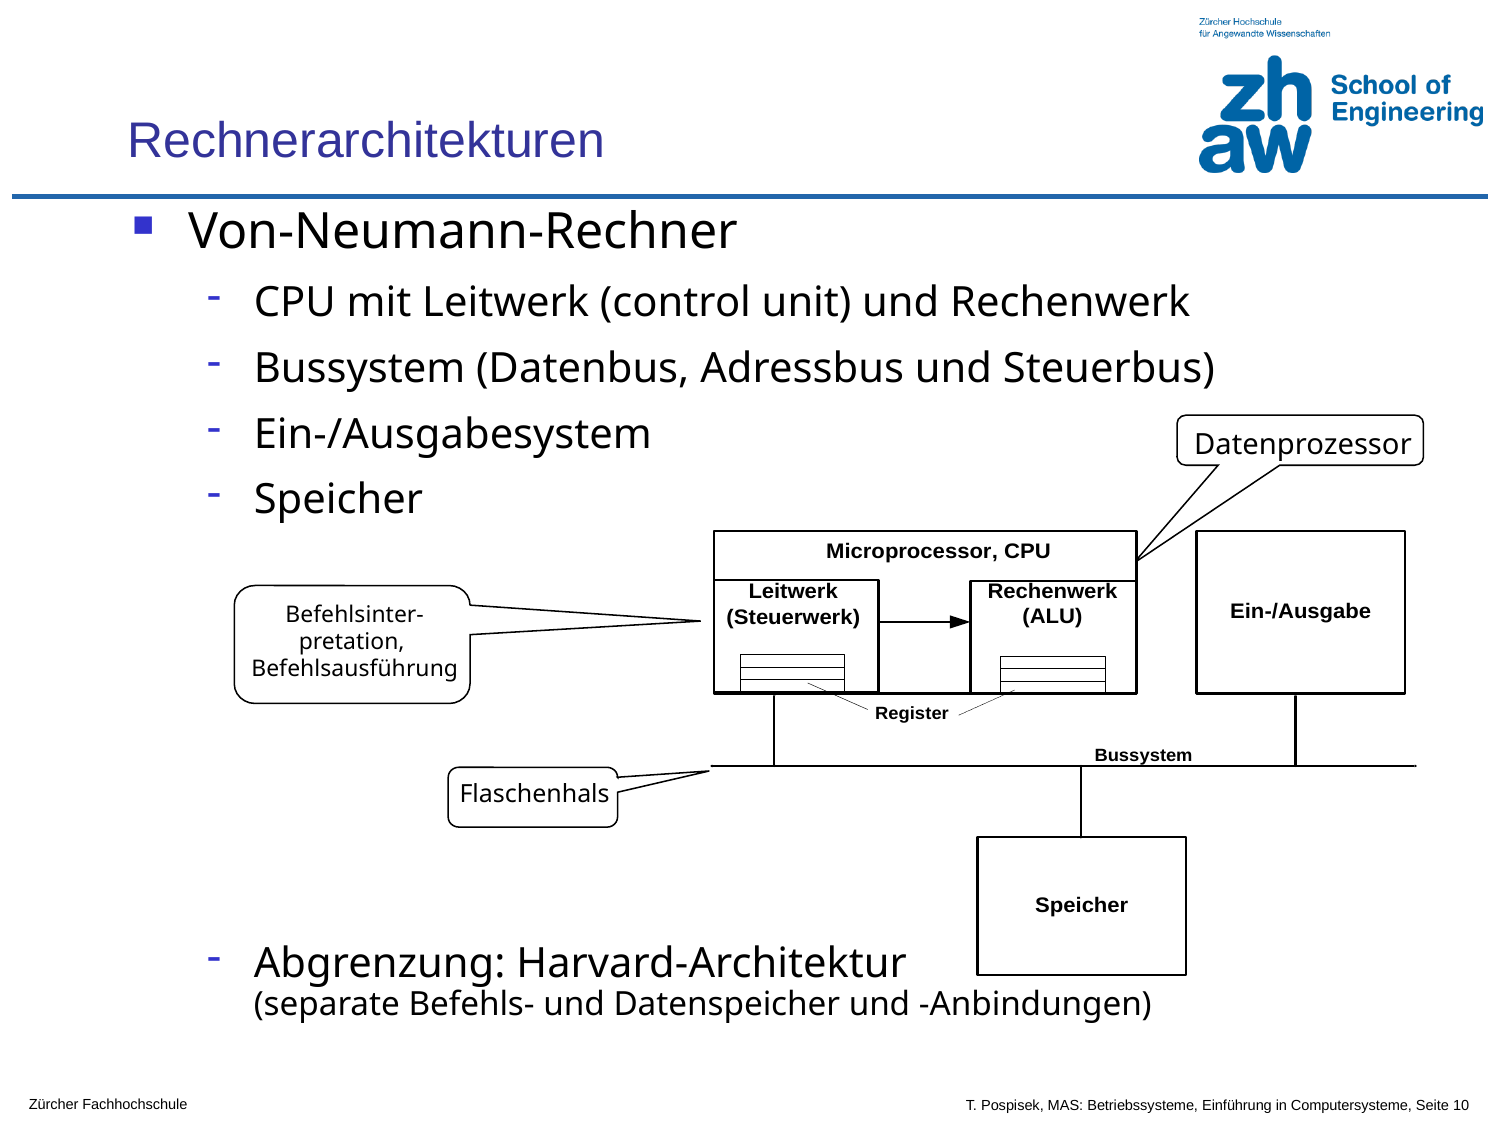

# Rechnerarchitekturen
Von-Neumann-Rechner
CPU mit Leitwerk (control unit) und Rechenwerk
Bussystem (Datenbus, Adressbus und Steuerbus)
Ein-/Ausgabesystem
Speicher
Abgrenzung: Harvard-Architektur
(separate Befehls- und Datenspeicher und -Anbindungen)
Datenprozessor
Befehlsinter-
pretation,
Befehlsausführung
Flaschenhals